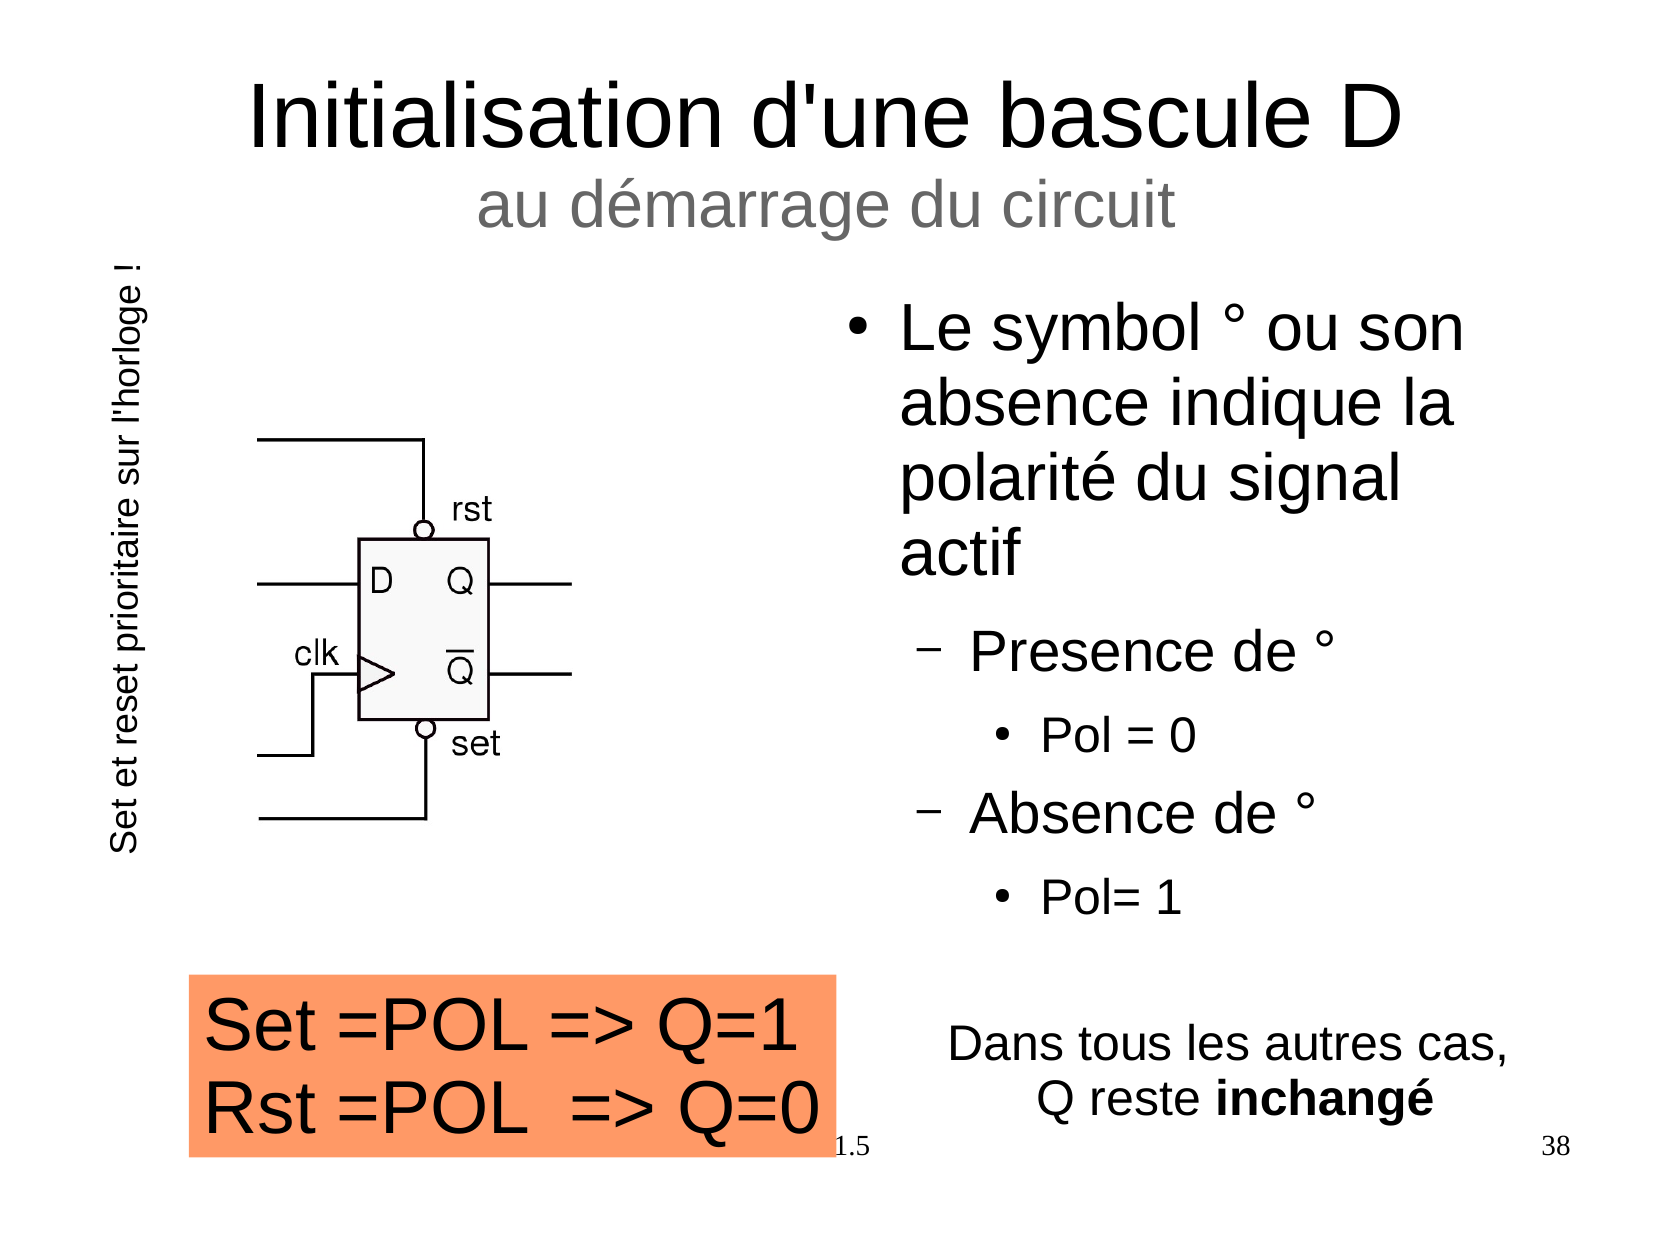

# Initialisation d'une bascule D au démarrage du circuit
Le symbol ° ou son absence indique la polarité du signal actif
Presence de °
Pol = 0
Absence de °
Pol= 1
Set et reset prioritaire sur l'horloge !
Set =POL => Q=1
Rst =POL => Q=0
Dans tous les autres cas,
Q reste inchangé
UV 1.5
38